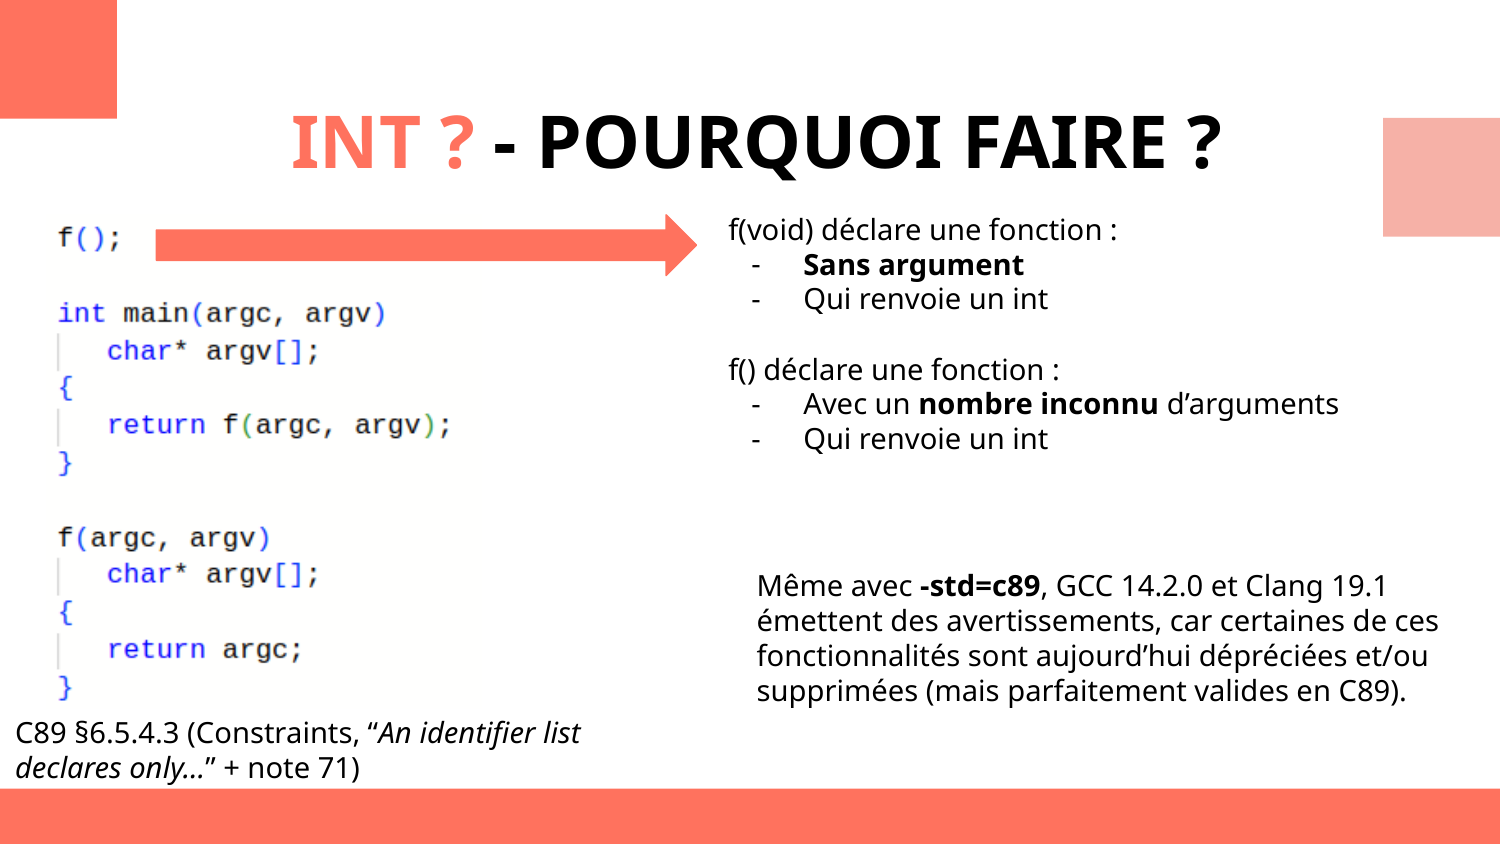

# INT ? - POURQUOI FAIRE ?
f(void) déclare une fonction :
Sans argument
Qui renvoie un int
f() déclare une fonction :
Avec un nombre inconnu d’arguments
Qui renvoie un int
Même avec -std=c89, GCC 14.2.0 et Clang 19.1 émettent des avertissements, car certaines de ces fonctionnalités sont aujourd’hui dépréciées et/ou supprimées (mais parfaitement valides en C89).
C89 §6.5.4.3 (Constraints, “An identifier list declares only…” + note 71)